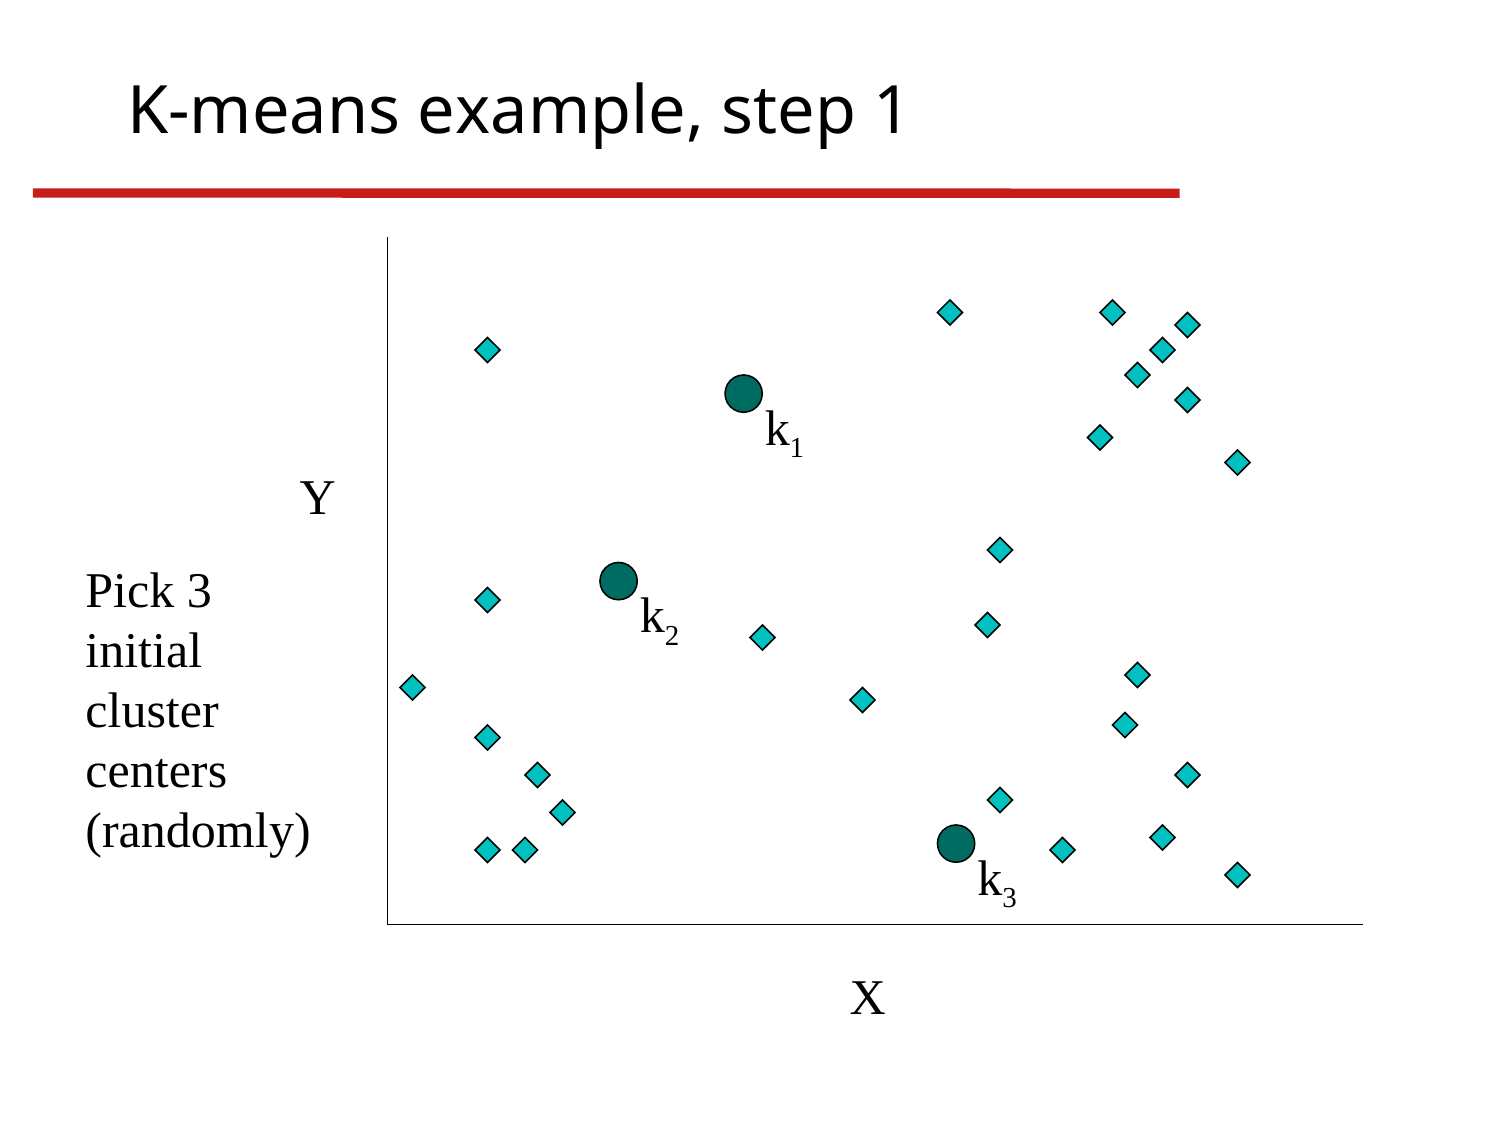

K-means example, step 1
Y
X
k1
k2
k3
Pick 3
initial
cluster
centers
(randomly)